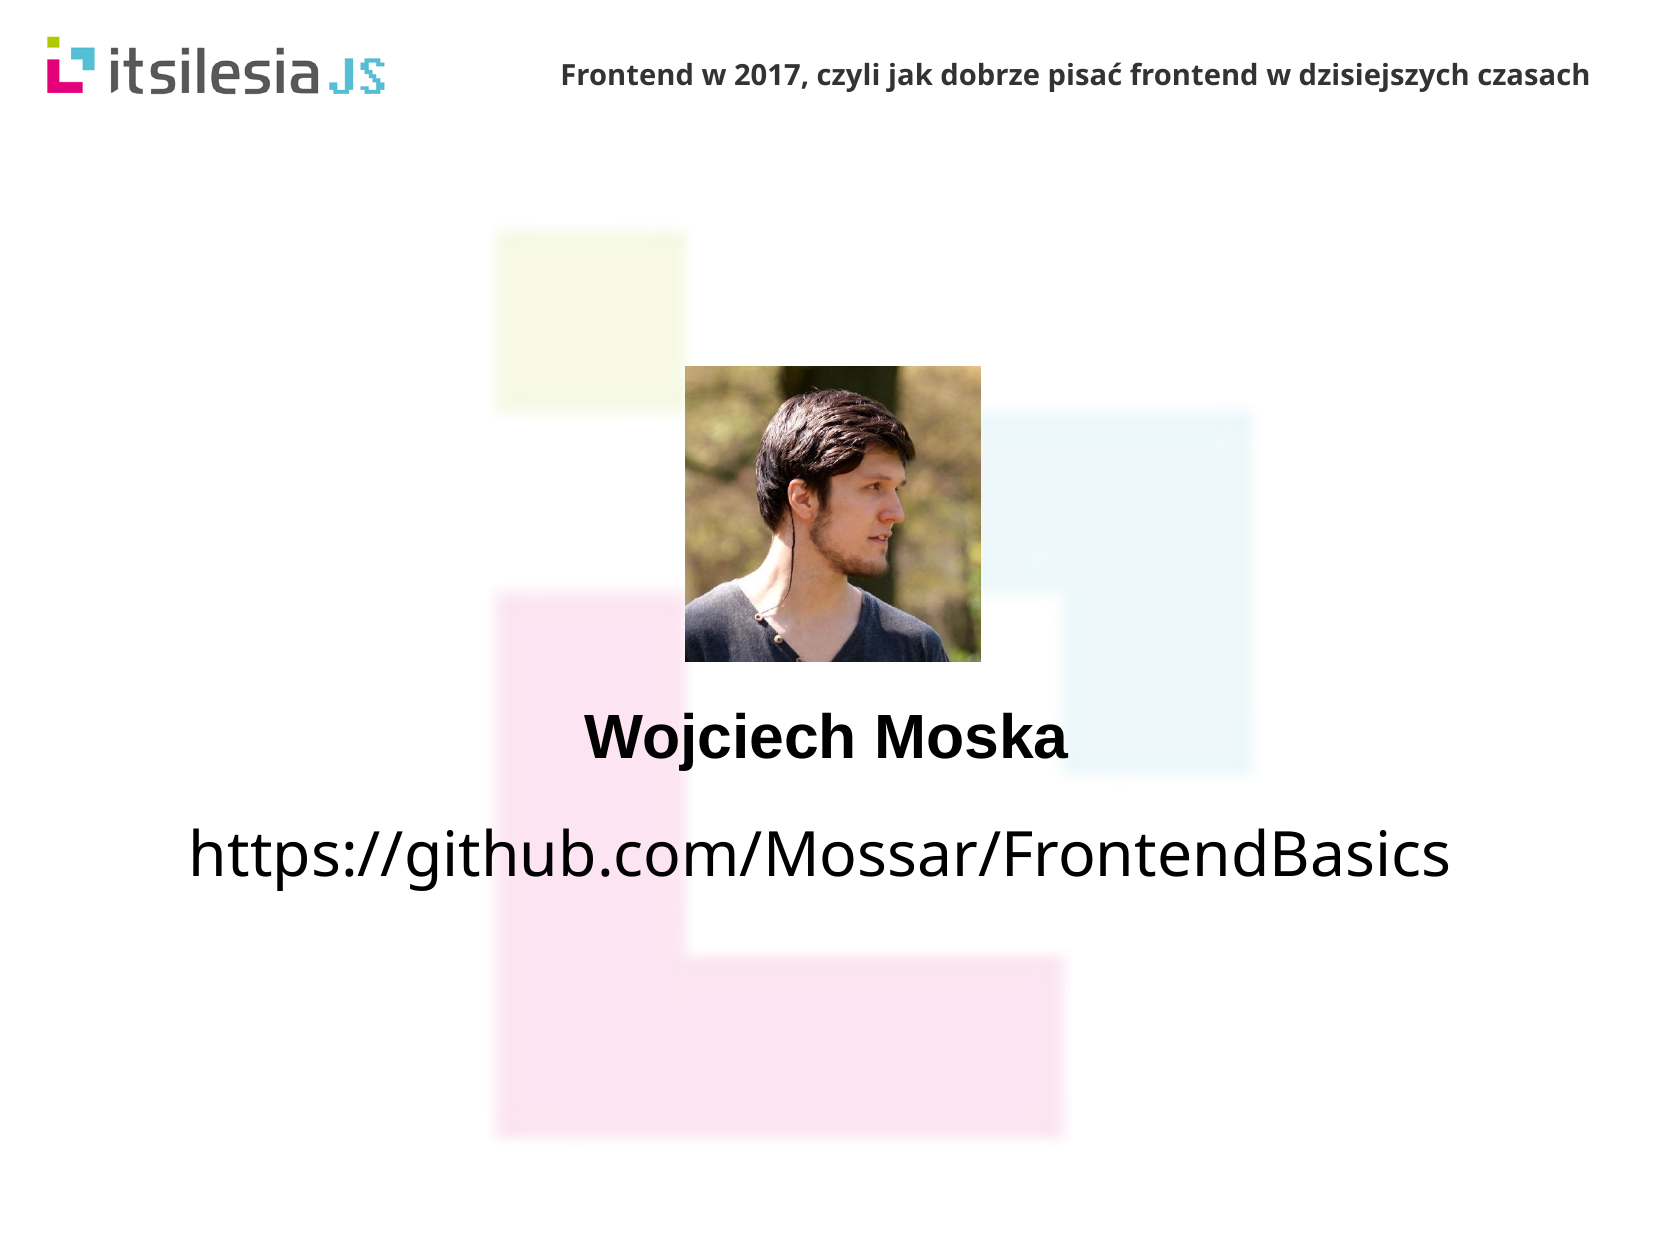

Frontend w 2017, czyli jak dobrze pisać frontend w dzisiejszych czasach
Wojciech Moska
https://github.com/Mossar/FrontendBasics